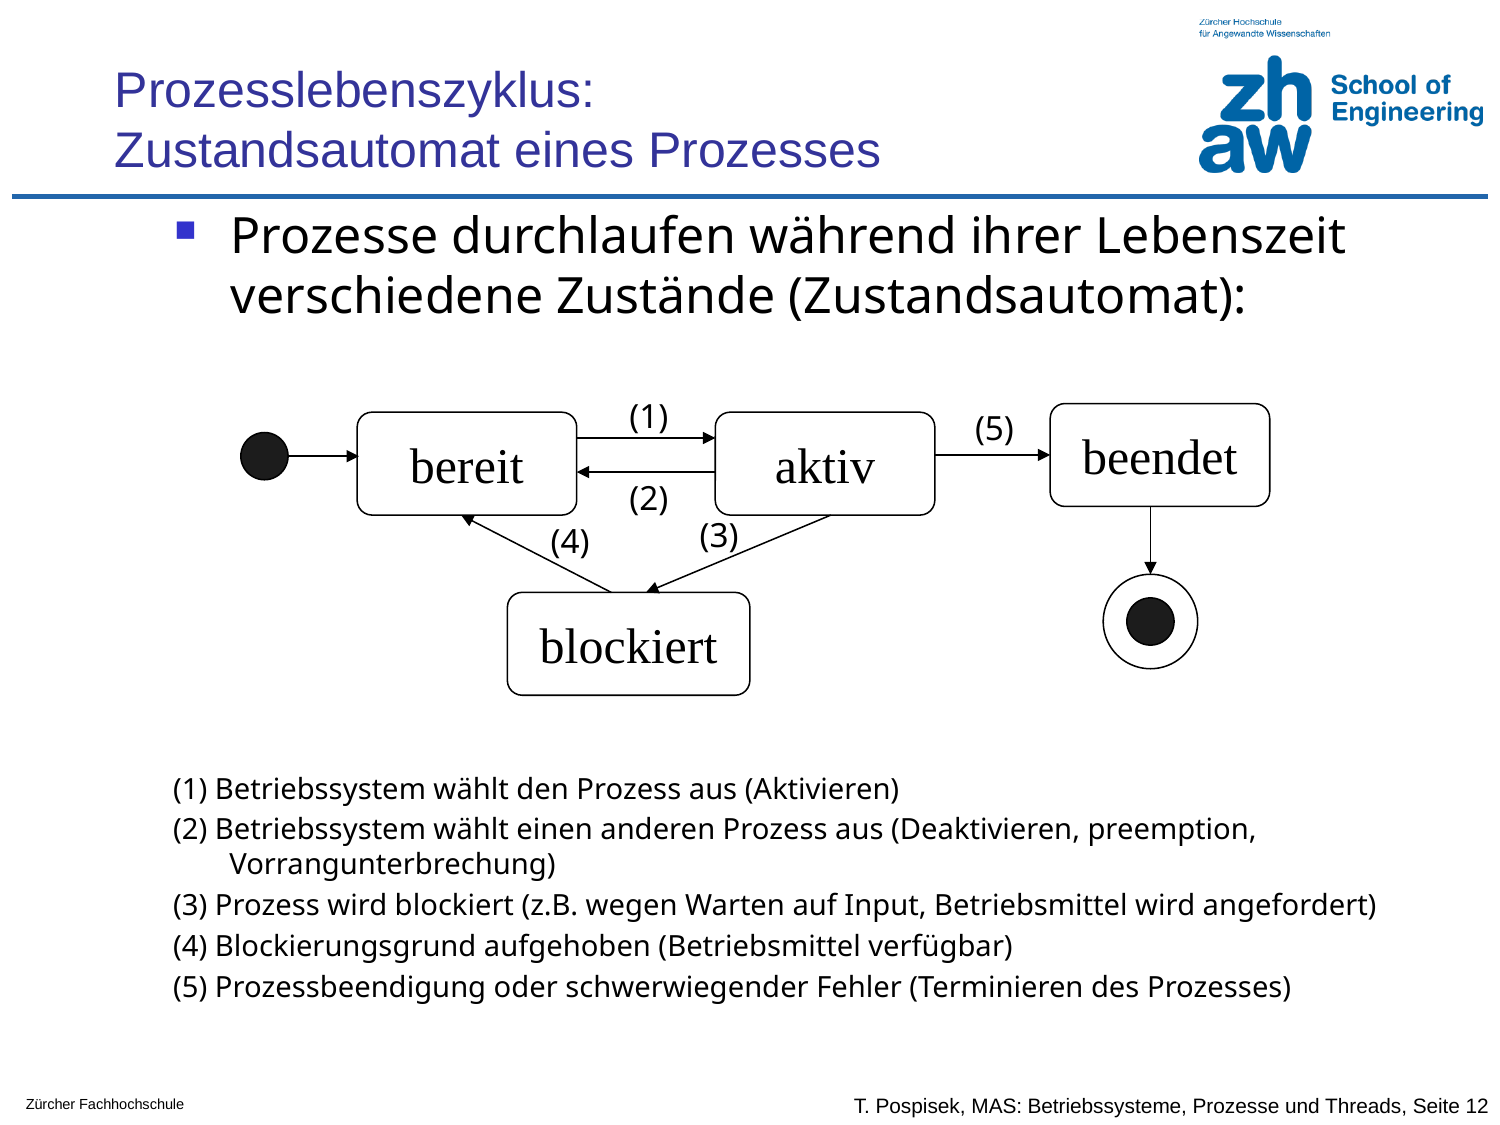

# Prozesslebenszyklus: Zustandsautomat eines Prozesses
Prozesse durchlaufen während ihrer Lebenszeit verschiedene Zustände (Zustandsautomat):
(1)
(5)
beendet
bereit
aktiv
(2)
(3)
(4)
blockiert
(1) Betriebssystem wählt den Prozess aus (Aktivieren)
(2) Betriebssystem wählt einen anderen Prozess aus (Deaktivieren, preemption, Vorrangunterbrechung)
(3) Prozess wird blockiert (z.B. wegen Warten auf Input, Betriebsmittel wird angefordert)
(4) Blockierungsgrund aufgehoben (Betriebsmittel verfügbar)
(5) Prozessbeendigung oder schwerwiegender Fehler (Terminieren des Prozesses)